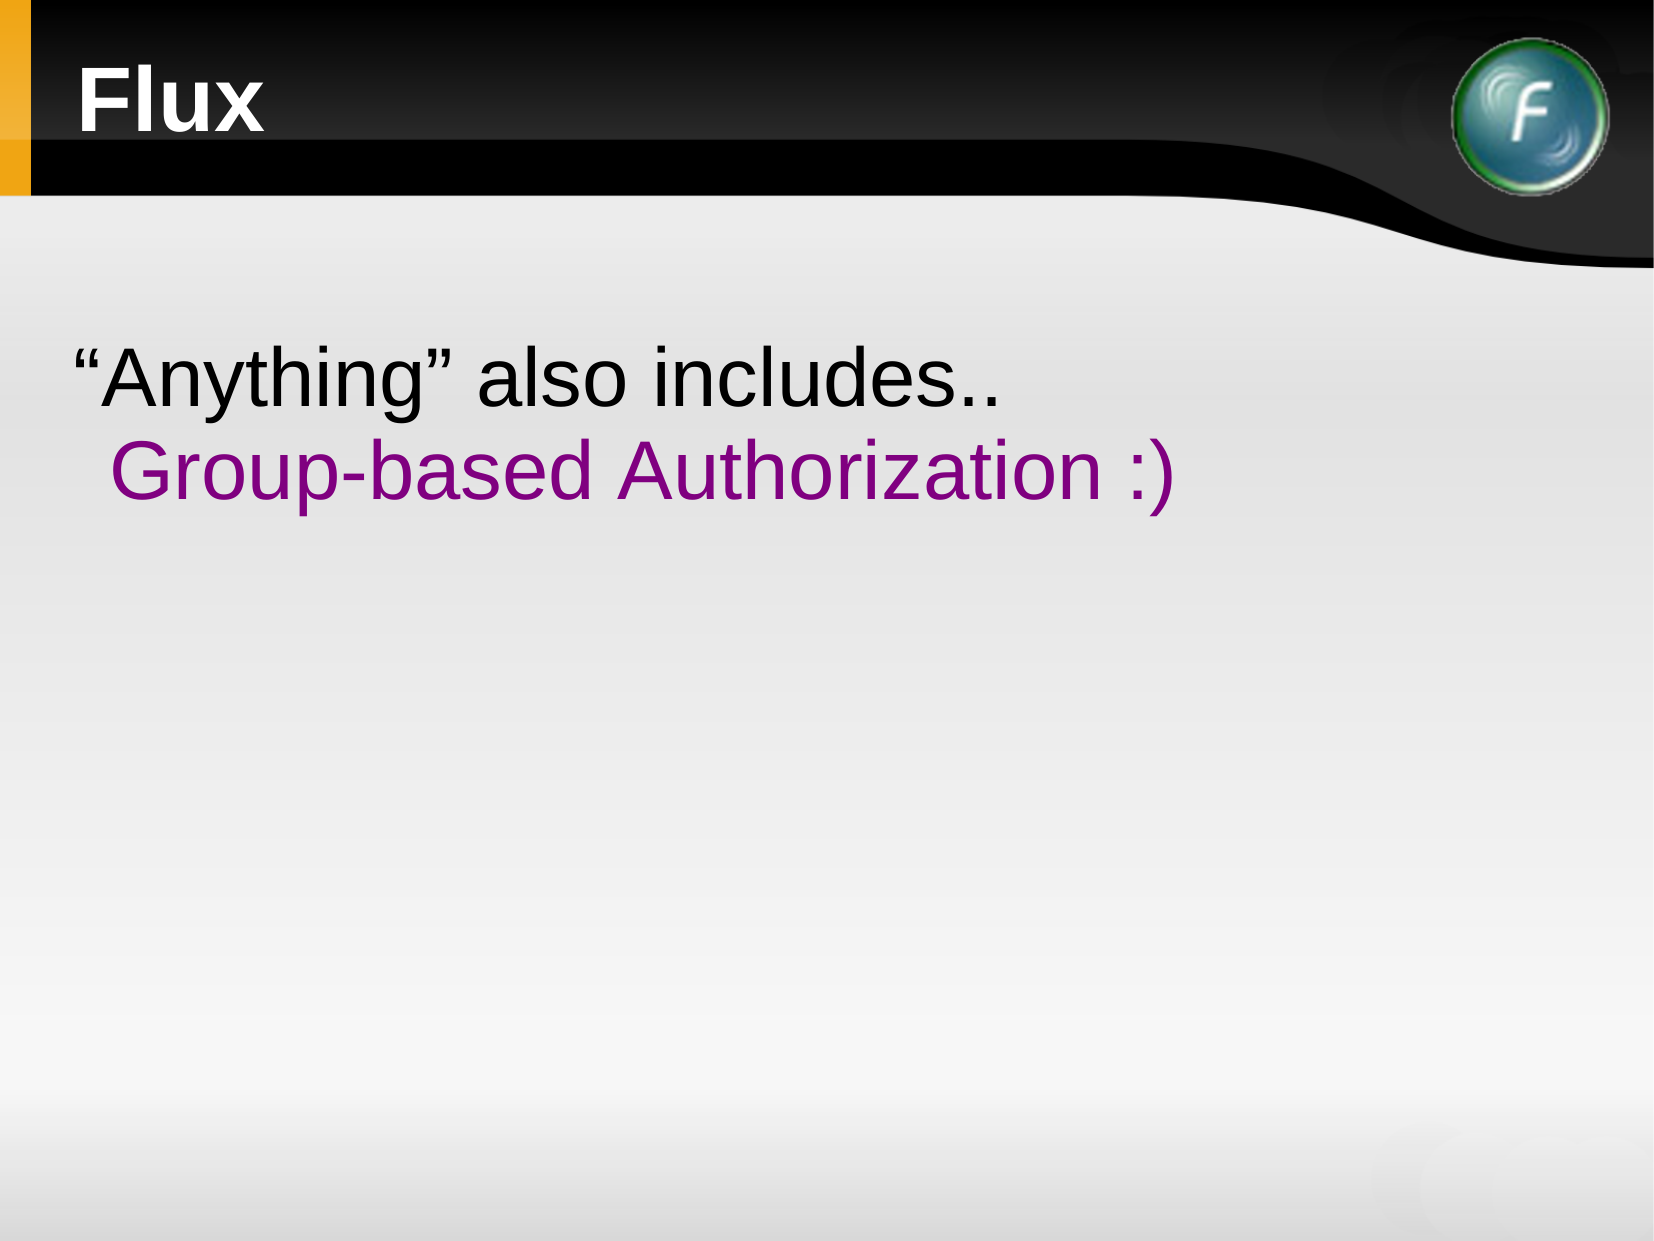

# Flux
“Anything” also includes..
Group-based Authorization :)